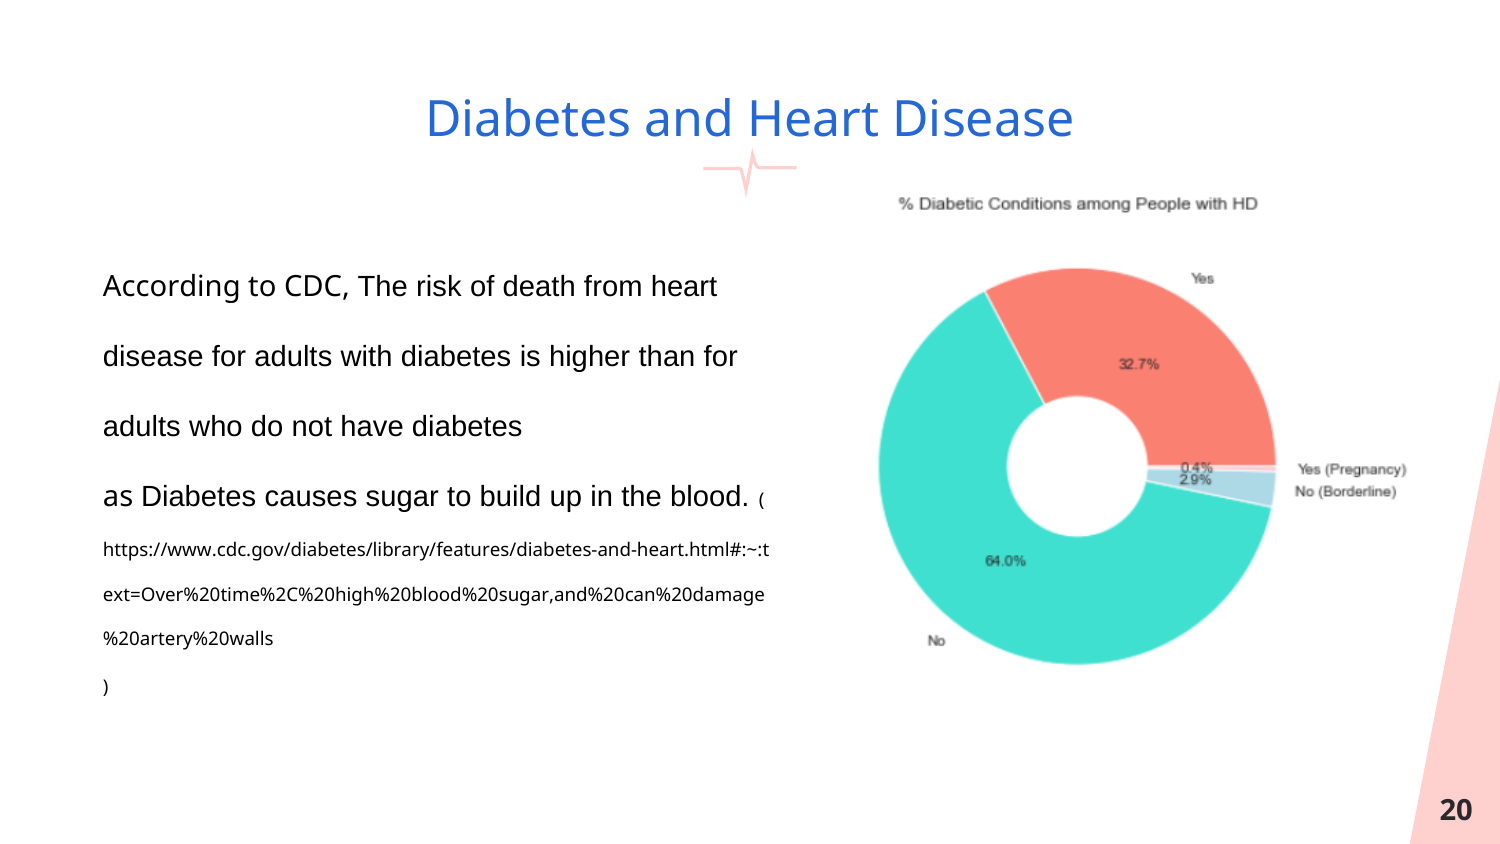

# Diabetes and Heart Disease
According to CDC, The risk of death from heart disease for adults with diabetes is higher than for adults who do not have diabetes
as Diabetes causes sugar to build up in the blood. (https://www.cdc.gov/diabetes/library/features/diabetes-and-heart.html#:~:text=Over%20time%2C%20high%20blood%20sugar,and%20can%20damage%20artery%20walls)
20